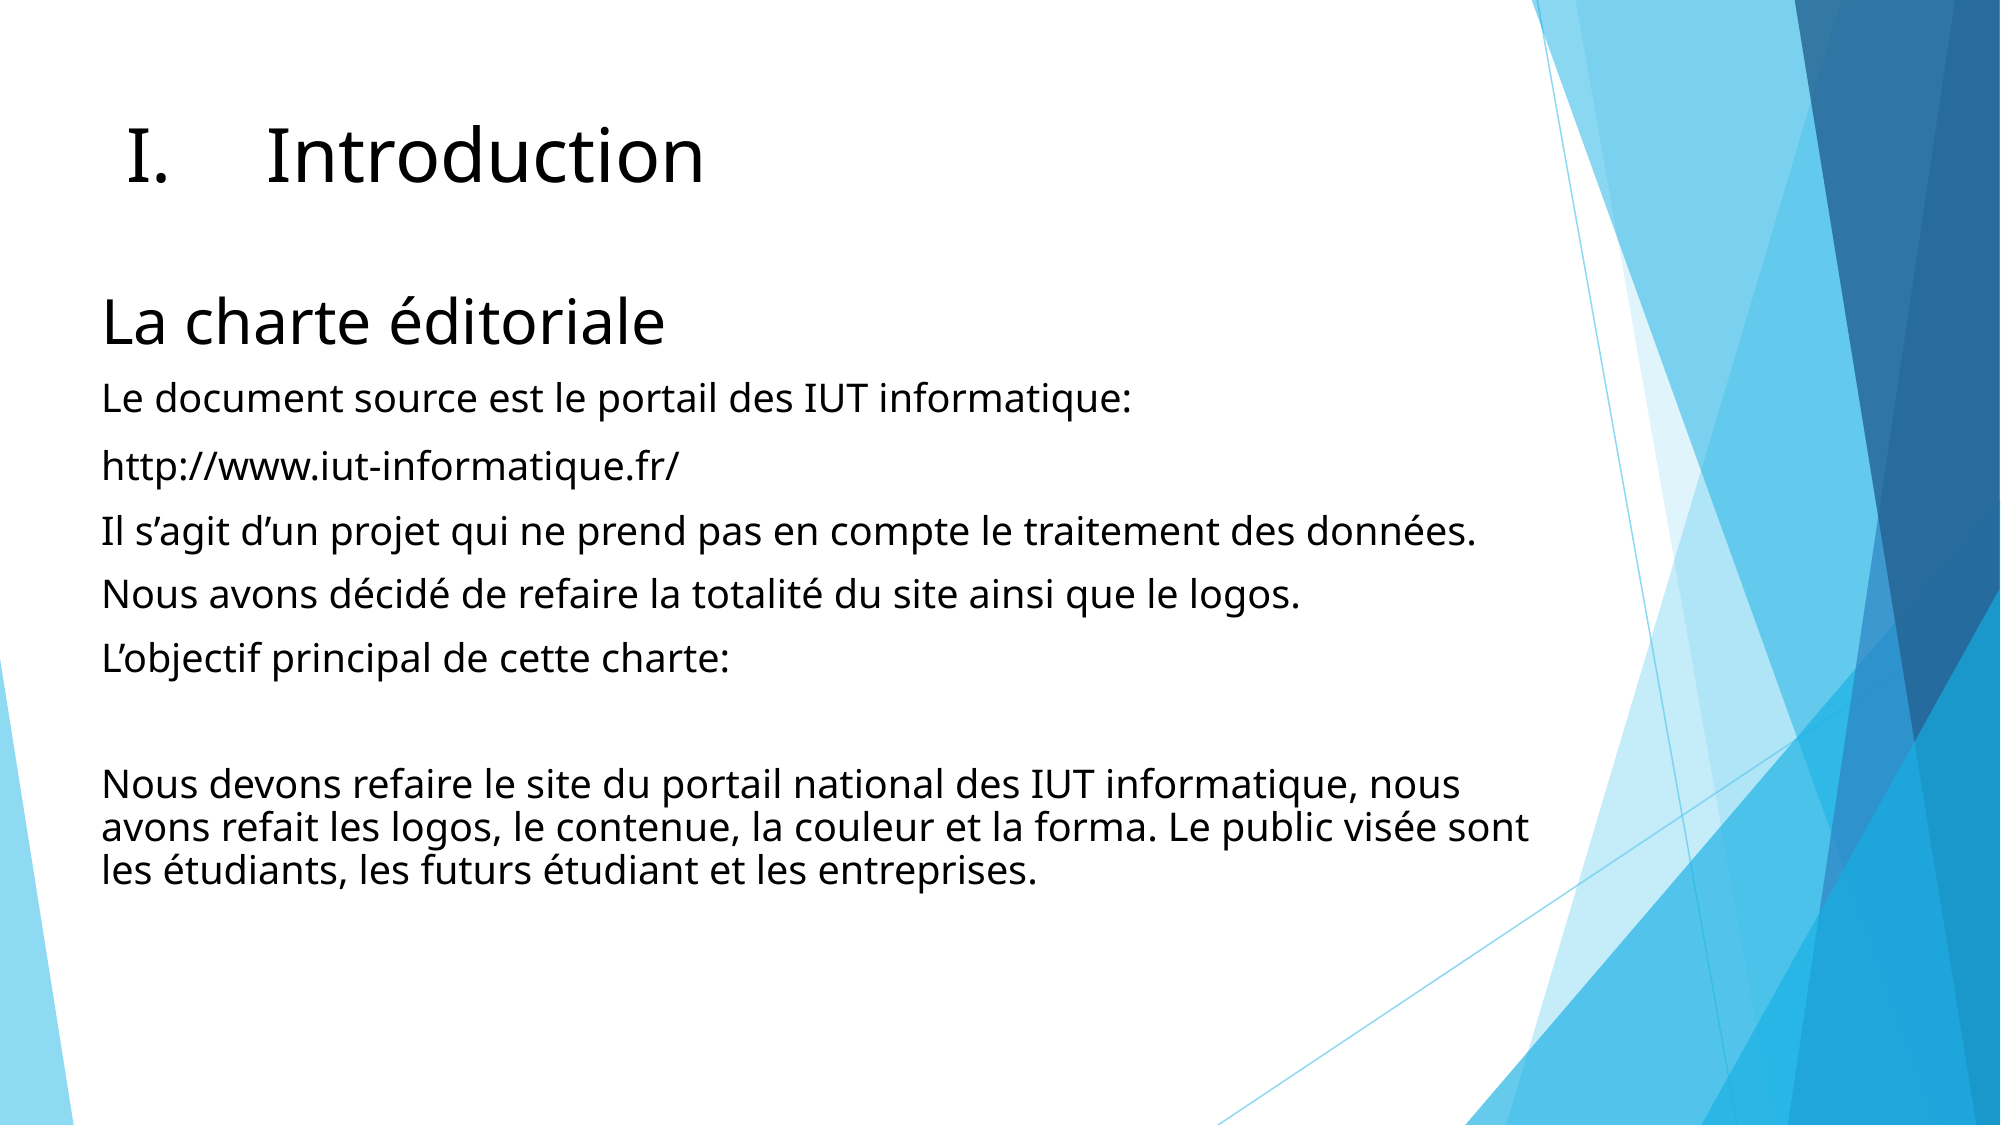

# Introduction
La charte éditoriale
Le document source est le portail des IUT informatique:
http://www.iut-informatique.fr/
Il s’agit d’un projet qui ne prend pas en compte le traitement des données.
Nous avons décidé de refaire la totalité du site ainsi que le logos.
L’objectif principal de cette charte:
Nous devons refaire le site du portail national des IUT informatique, nous avons refait les logos, le contenue, la couleur et la forma. Le public visée sont les étudiants, les futurs étudiant et les entreprises.